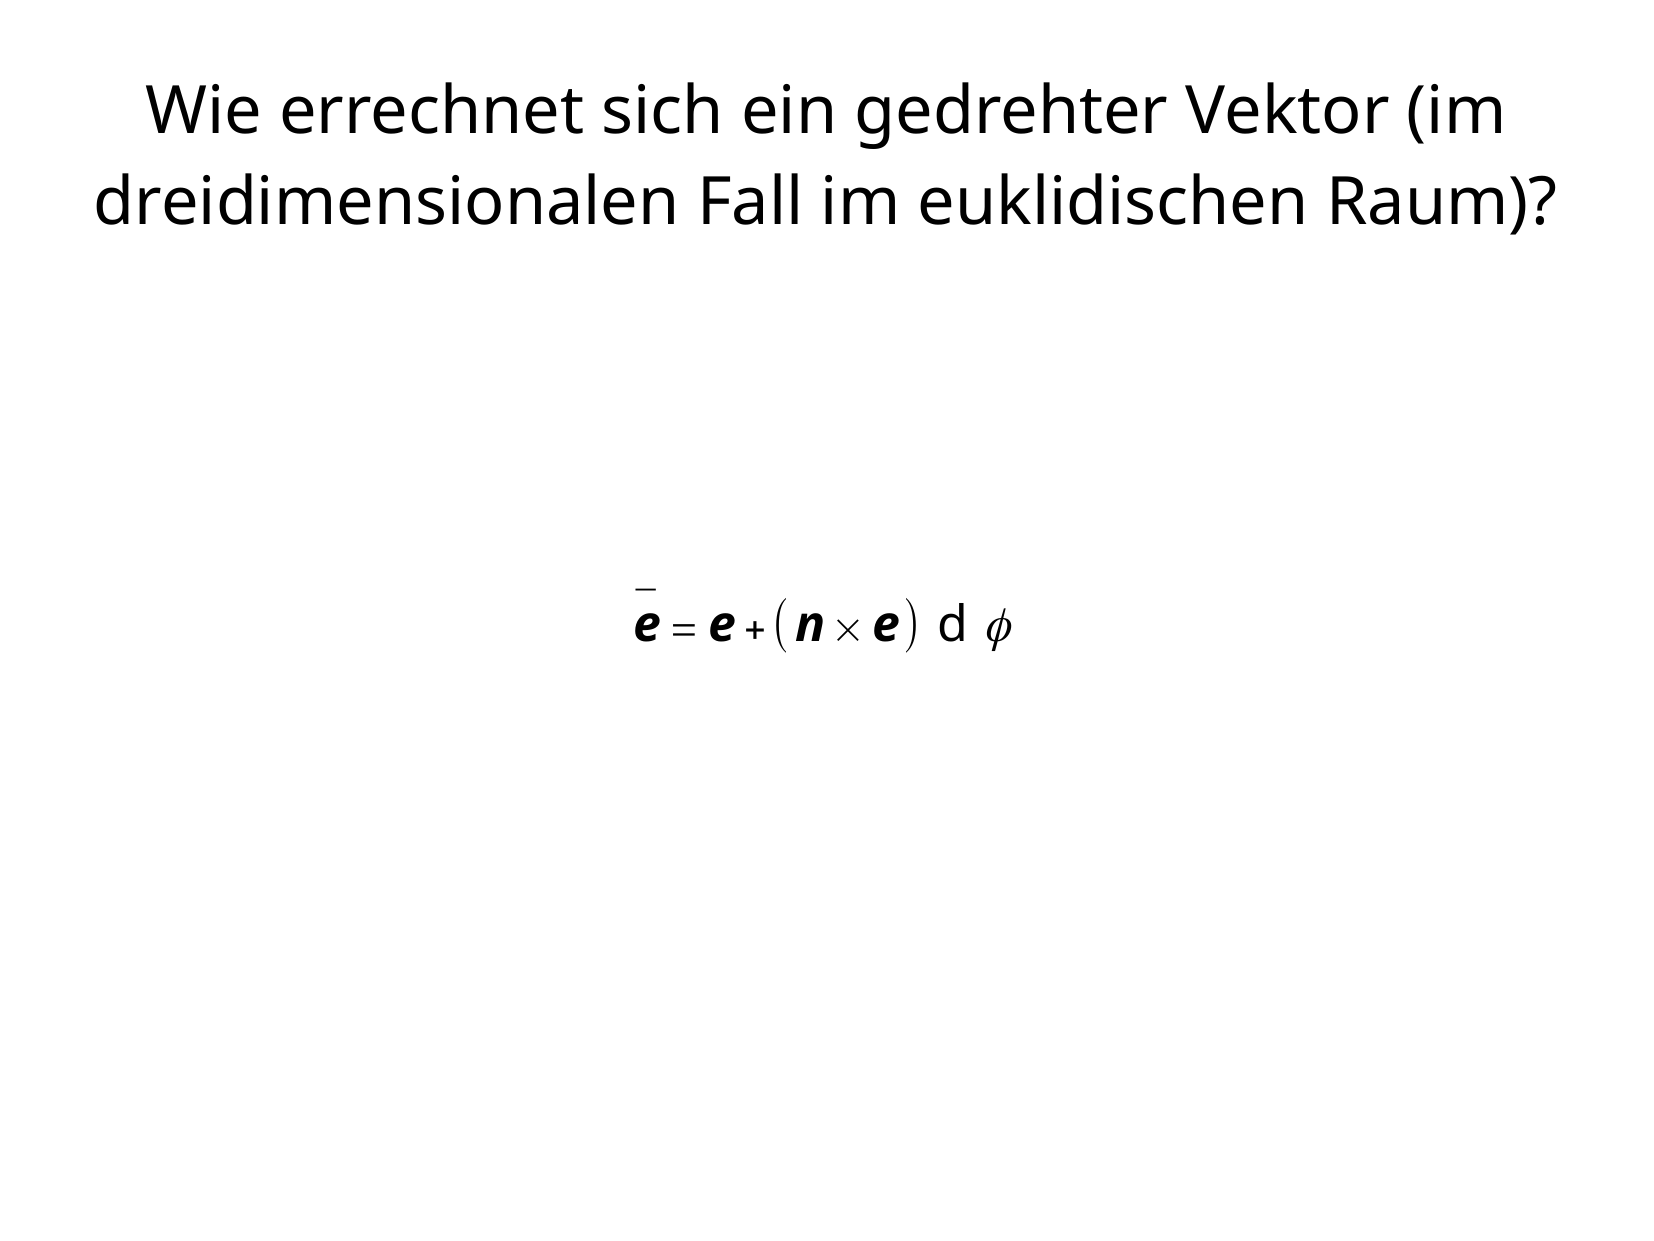

# Wie errechnet sich ein gedrehter Vektor (im dreidimensionalen Fall im euklidischen Raum)?